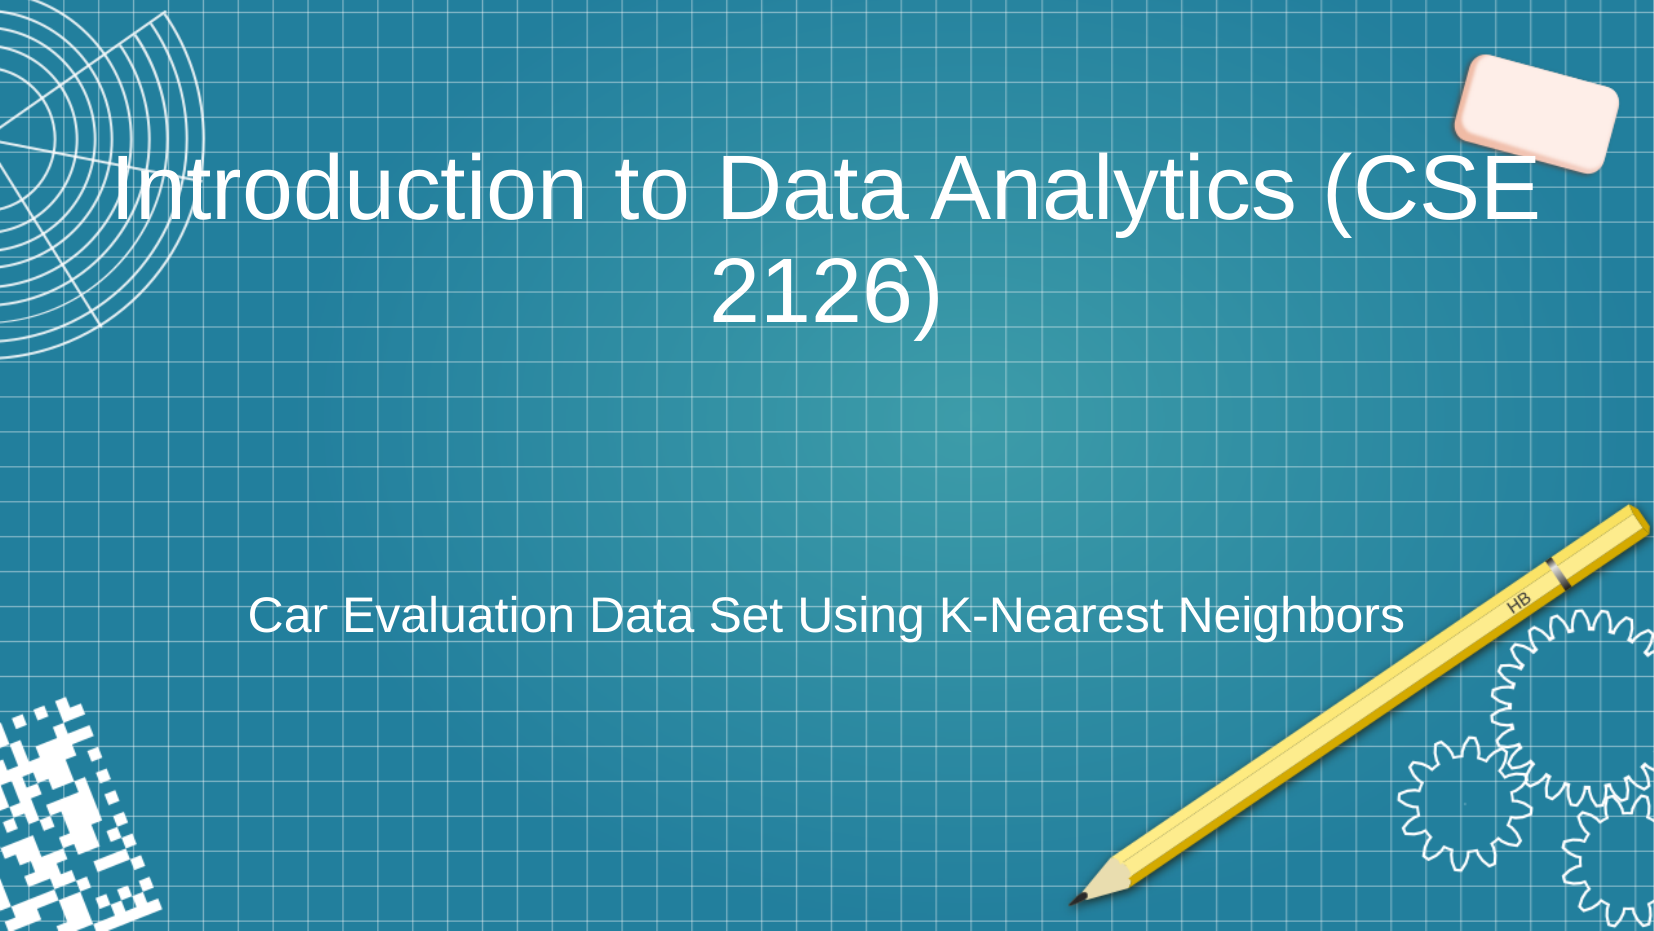

# Introduction to Data Analytics (CSE 2126)
Car Evaluation Data Set Using K-Nearest Neighbors